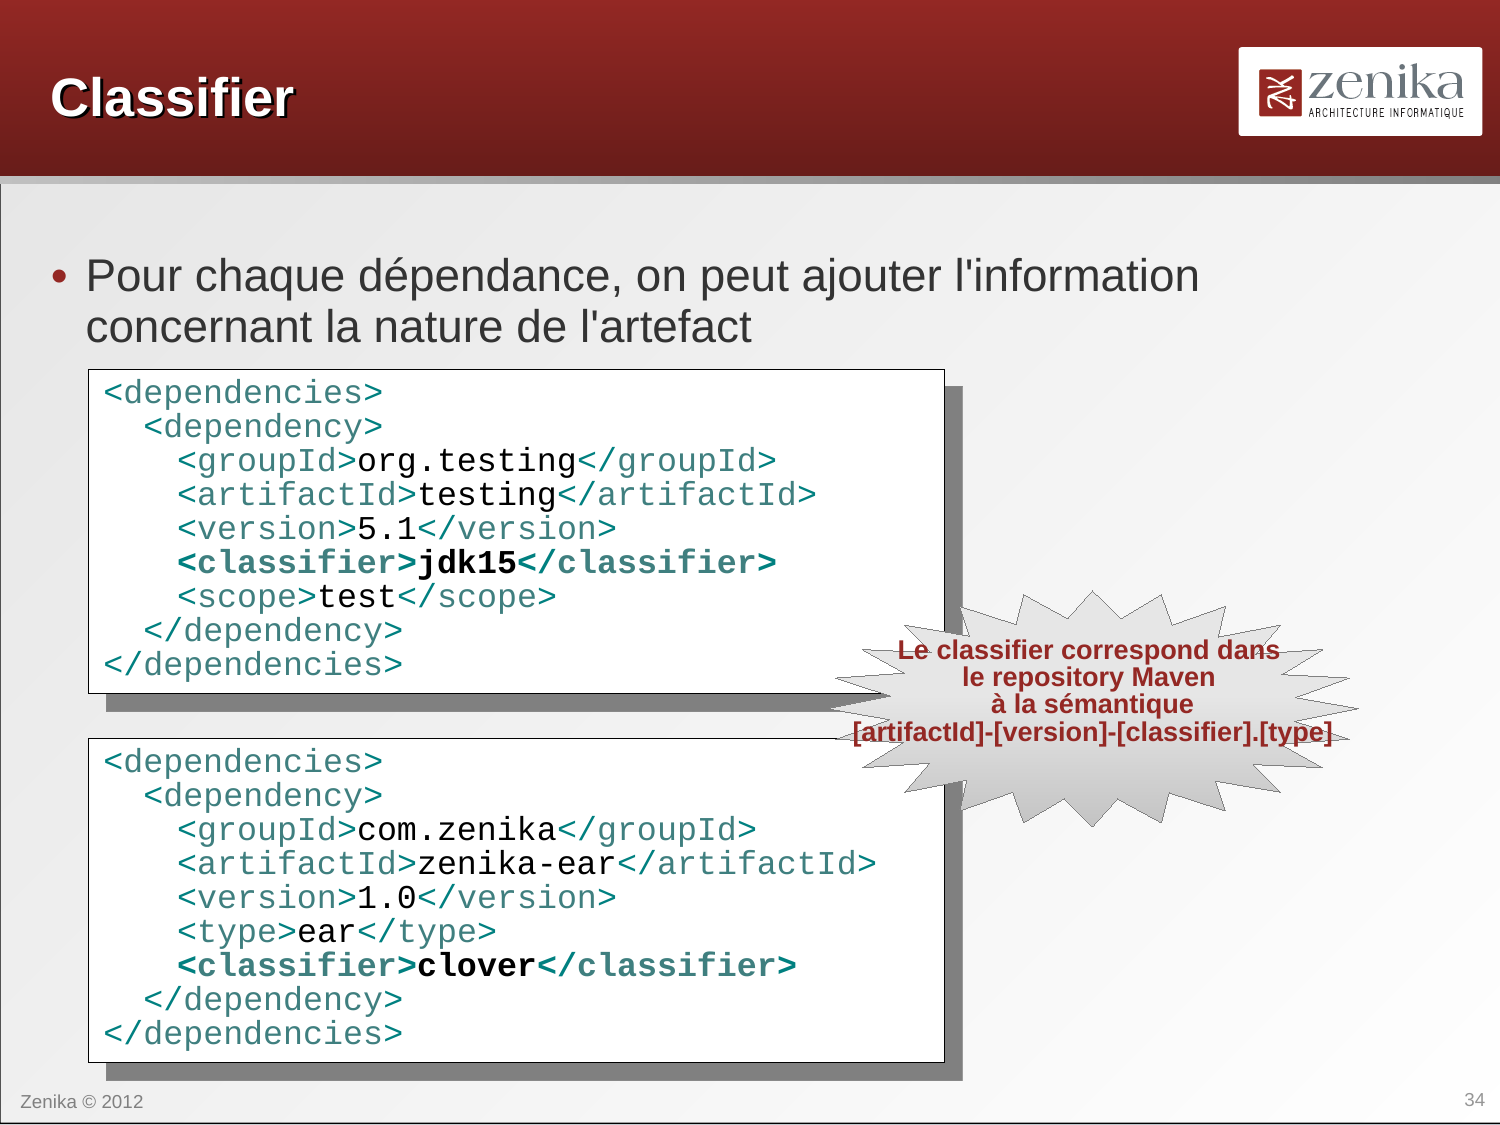

# Classifier
Pour chaque dépendance, on peut ajouter l'information concernant la nature de l'artefact
<dependencies>
 <dependency>
	<groupId>org.testing</groupId>
	<artifactId>testing</artifactId>
	<version>5.1</version>
	<classifier>jdk15</classifier>
	<scope>test</scope>
 </dependency>
</dependencies>
Le classifier correspond dans
le repository Maven
à la sémantique
[artifactId]-[version]-[classifier].[type]
<dependencies>
 <dependency>
	<groupId>com.zenika</groupId>
	<artifactId>zenika-ear</artifactId>
	<version>1.0</version>
	<type>ear</type>
	<classifier>clover</classifier>
 </dependency>
</dependencies>